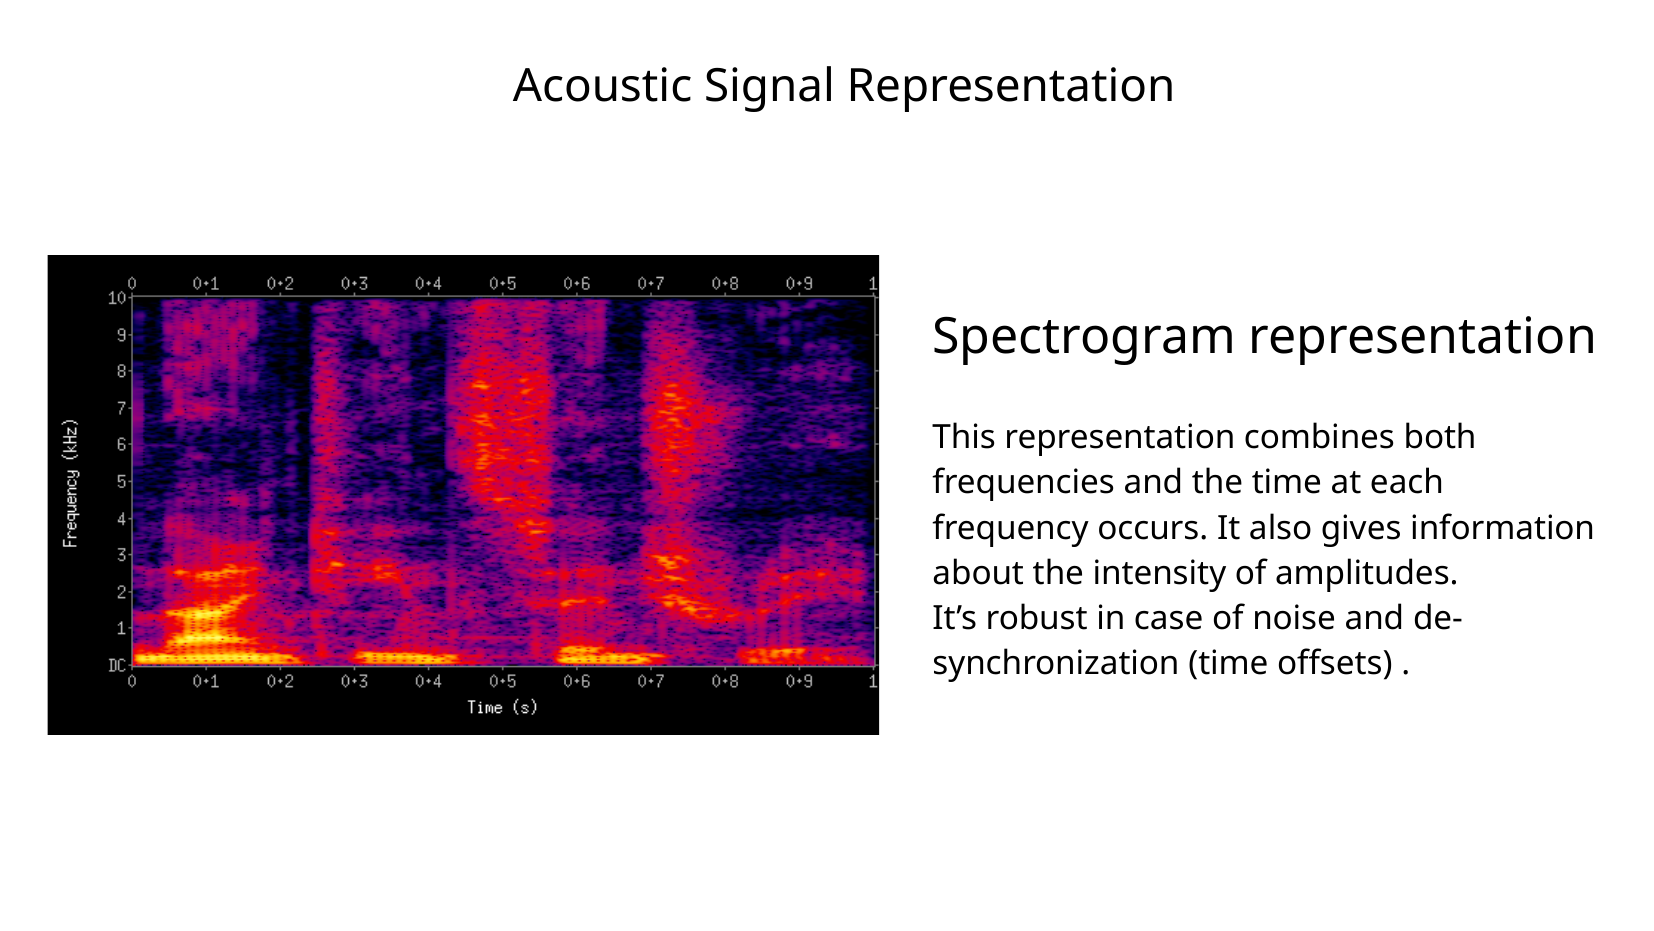

Acoustic Signal Representation
Spectrogram representation
This representation combines both frequencies and the time at each frequency occurs. It also gives information about the intensity of amplitudes.
It’s robust in case of noise and de-synchronization (time offsets) .